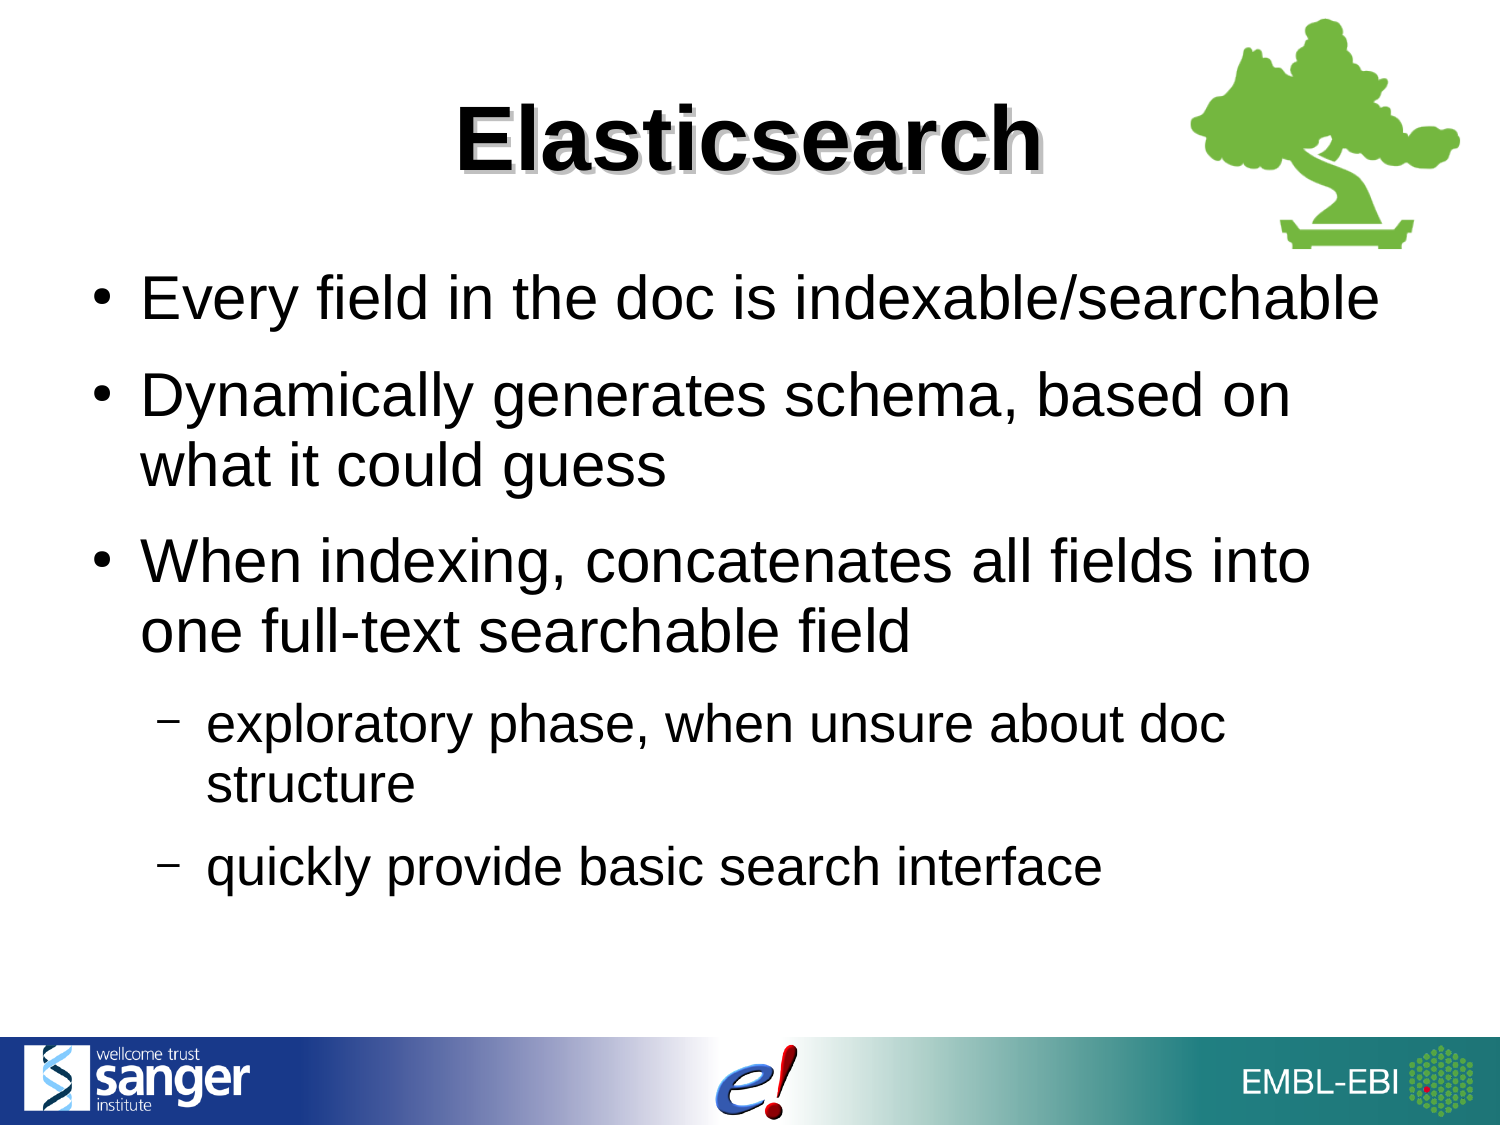

# Elasticsearch
Every field in the doc is indexable/searchable
Dynamically generates schema, based on what it could guess
When indexing, concatenates all fields into one full-text searchable field
exploratory phase, when unsure about doc structure
quickly provide basic search interface